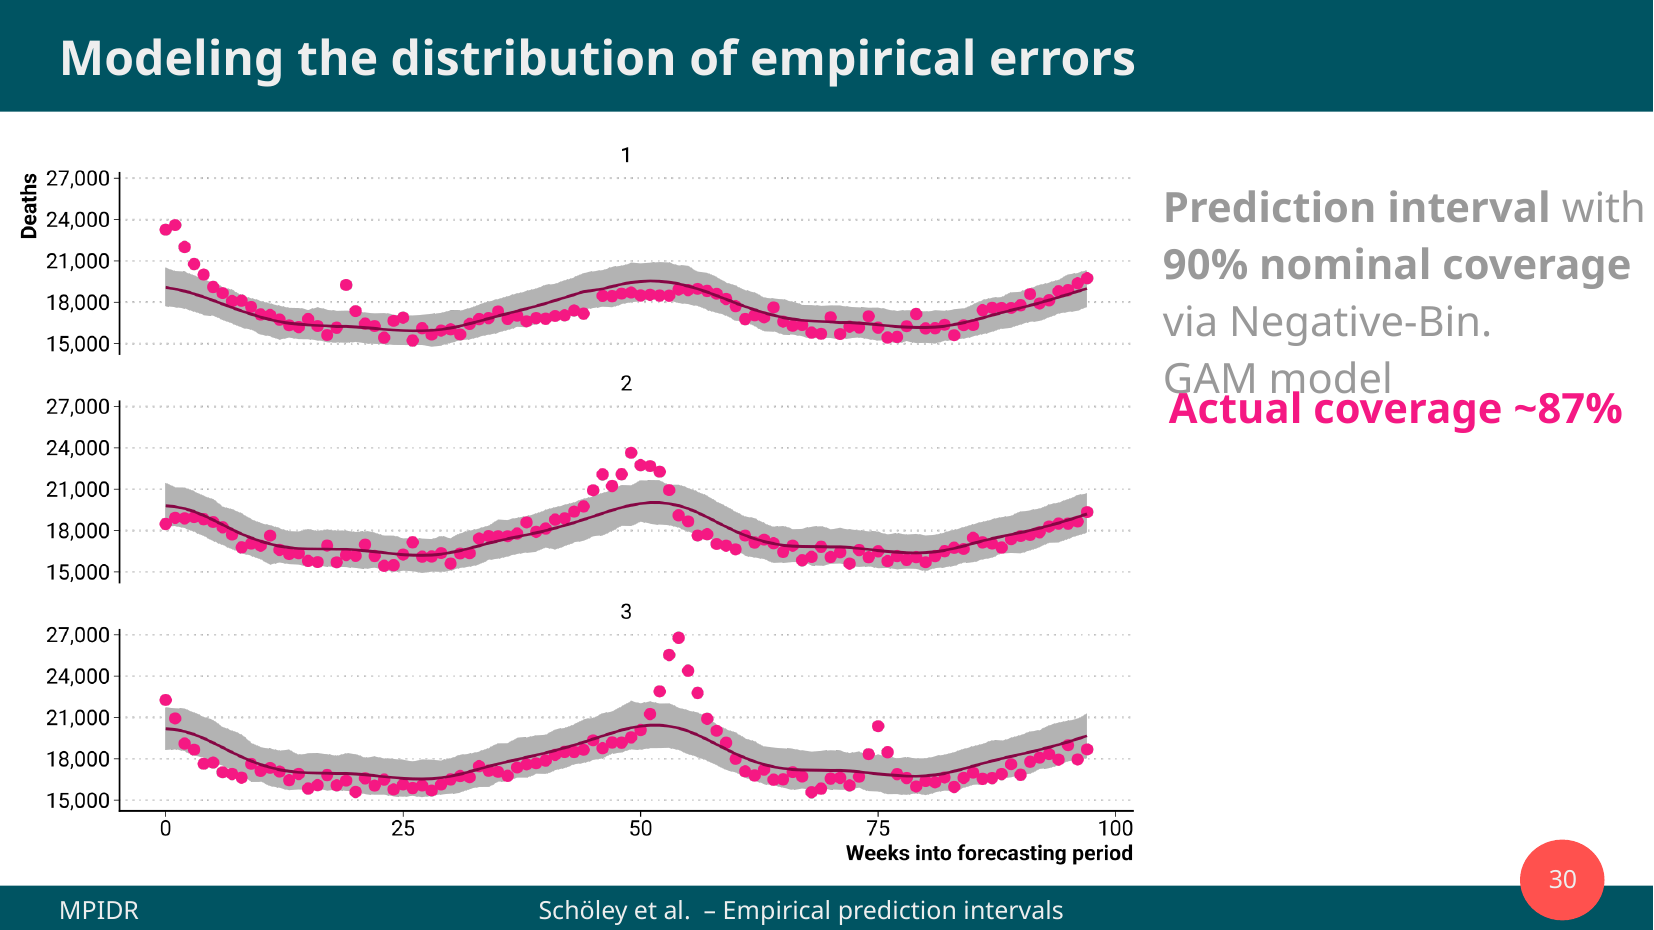

# Modeling the distribution of empirical errors
Prediction interval with
90% nominal coverage
via Negative-Bin.
GAM model
Actual coverage ~87%
30
MPIDR
Schöley et al. – Empirical prediction intervals